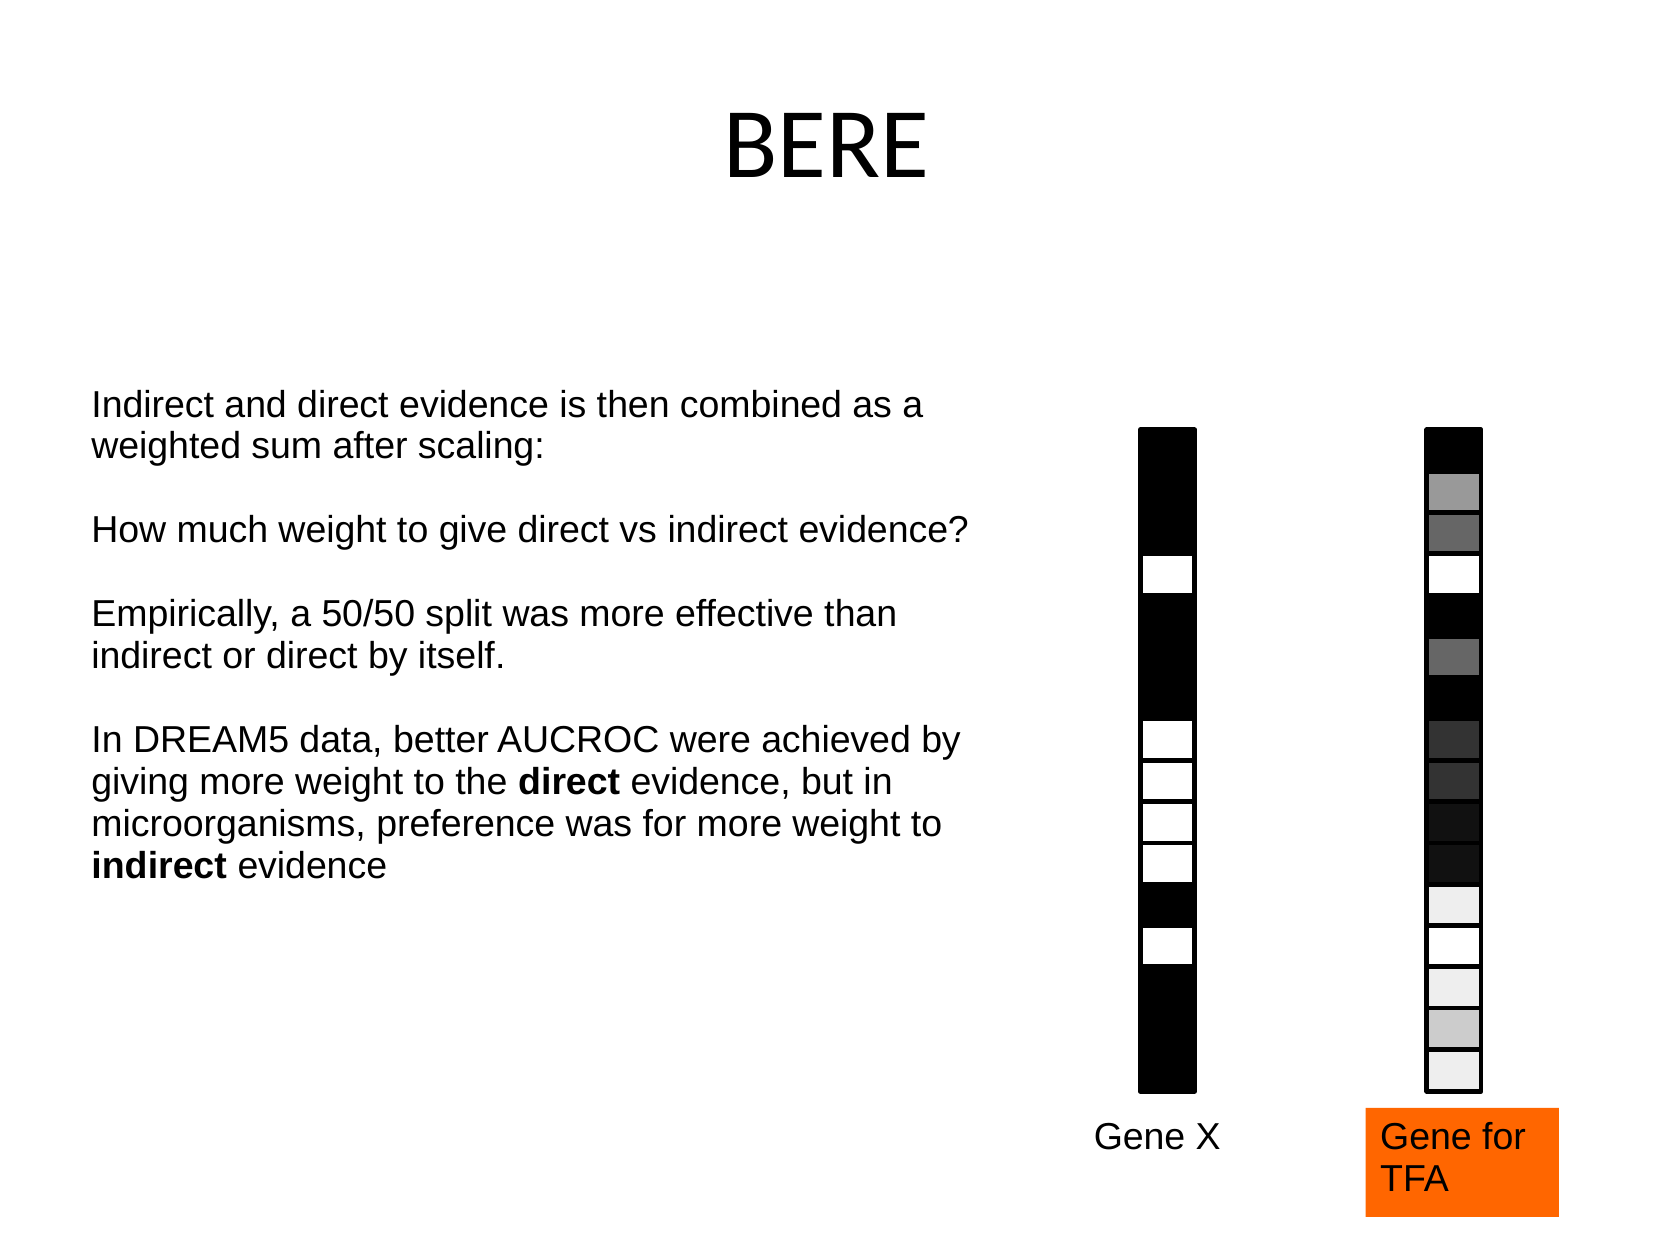

# BERE
Indirect and direct evidence is then combined as a weighted sum after scaling:
How much weight to give direct vs indirect evidence?
Empirically, a 50/50 split was more effective than indirect or direct by itself.
In DREAM5 data, better AUCROC were achieved by giving more weight to the direct evidence, but in microorganisms, preference was for more weight to indirect evidence
Gene X
Gene for
TFA